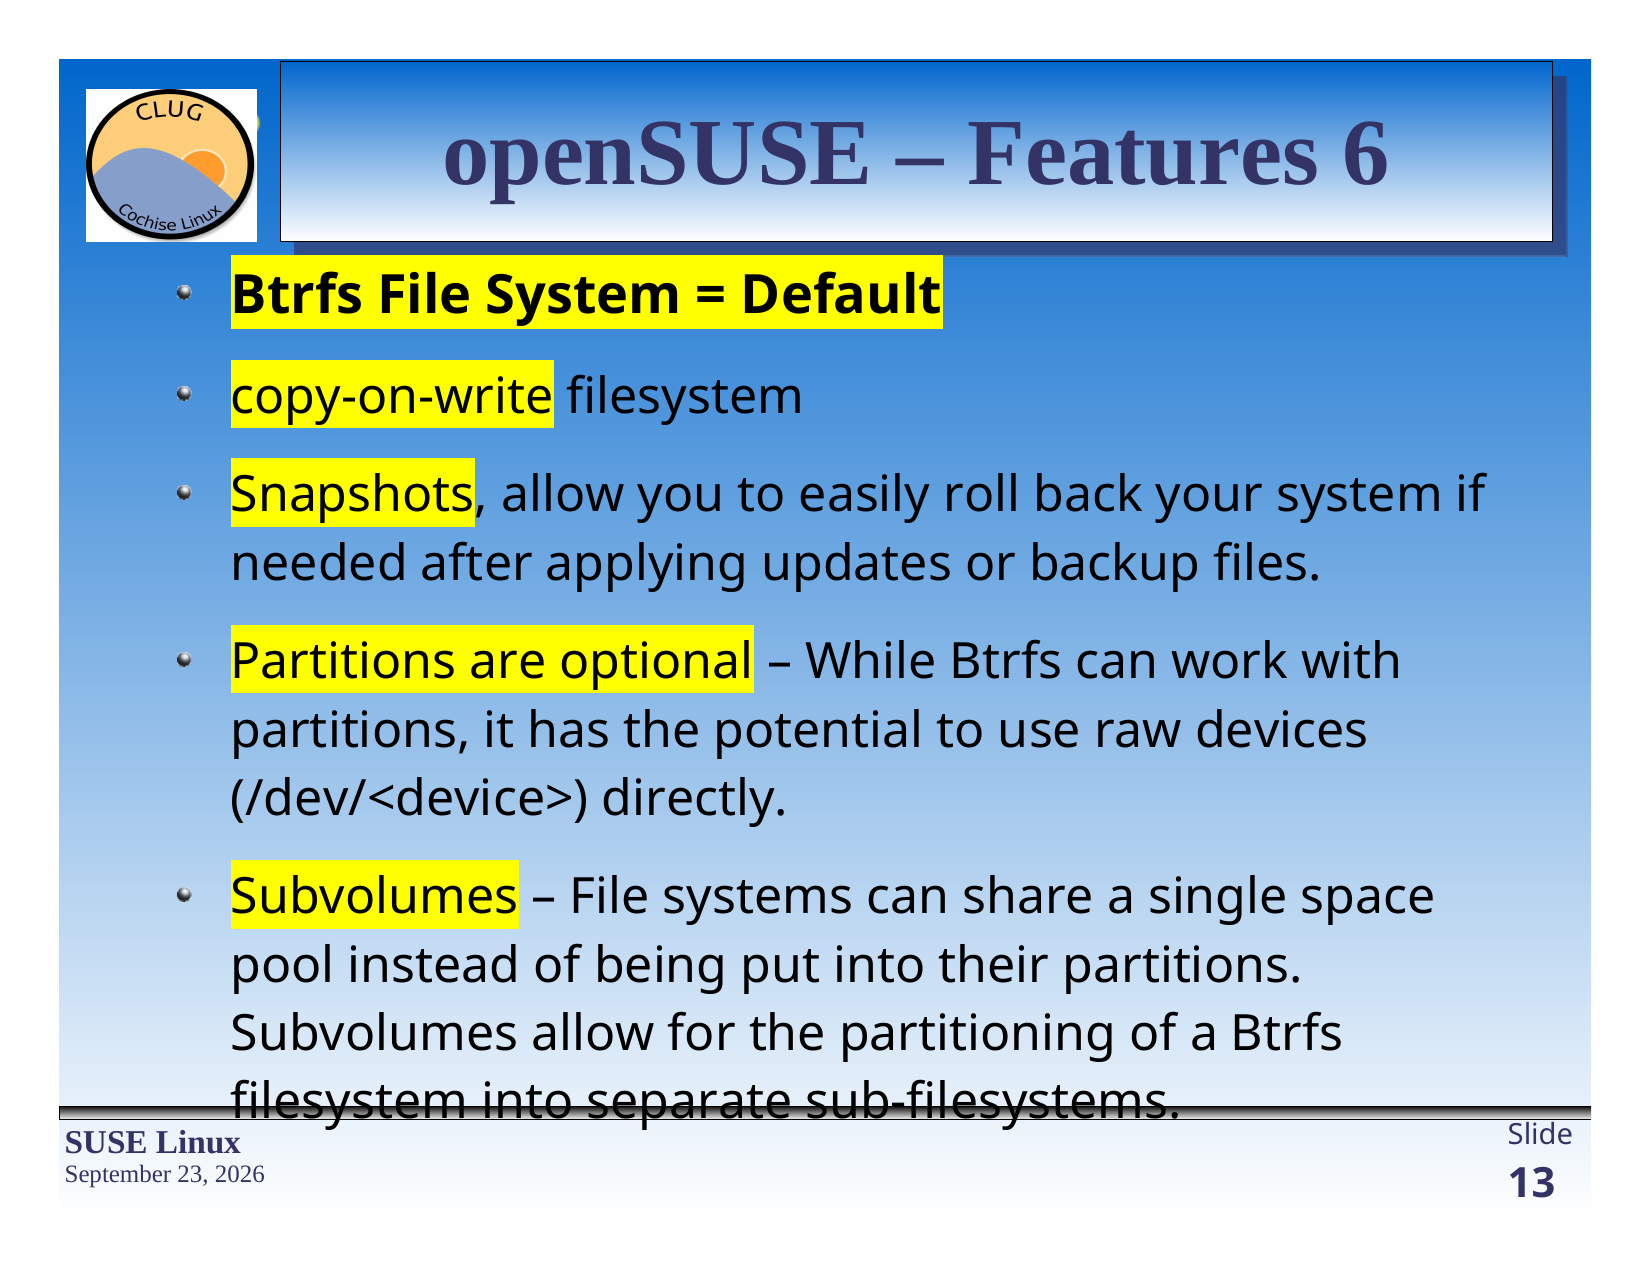

# openSUSE – Features 6
Btrfs File System = Default
copy-on-write filesystem
Snapshots, allow you to easily roll back your system if needed after applying updates or backup files.
Partitions are optional – While Btrfs can work with partitions, it has the potential to use raw devices (/dev/<device>) directly.
Subvolumes – File systems can share a single space pool instead of being put into their partitions. Subvolumes allow for the partitioning of a Btrfs filesystem into separate sub-filesystems.